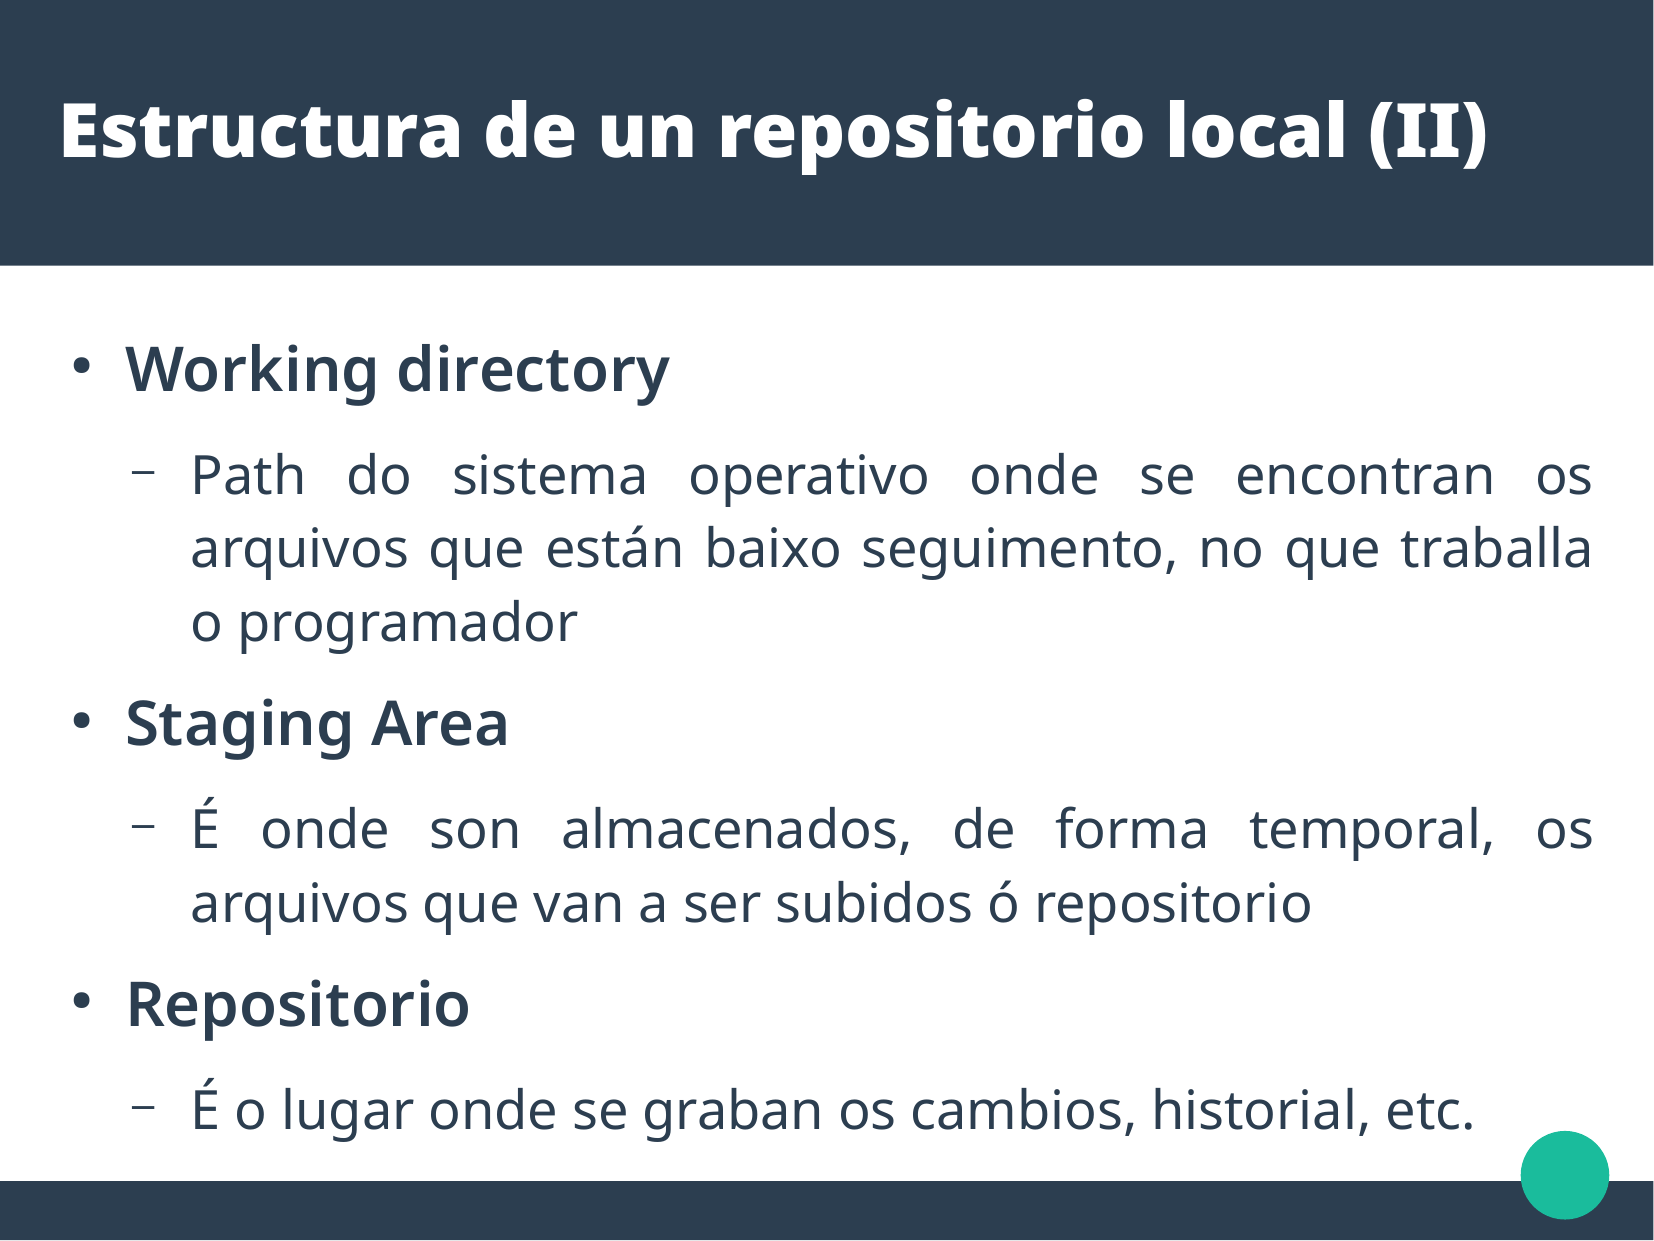

# Estructura de un repositorio local (II)
Working directory
Path do sistema operativo onde se encontran os arquivos que están baixo seguimento, no que traballa o programador
Staging Area
É onde son almacenados, de forma temporal, os arquivos que van a ser subidos ó repositorio
Repositorio
É o lugar onde se graban os cambios, historial, etc.